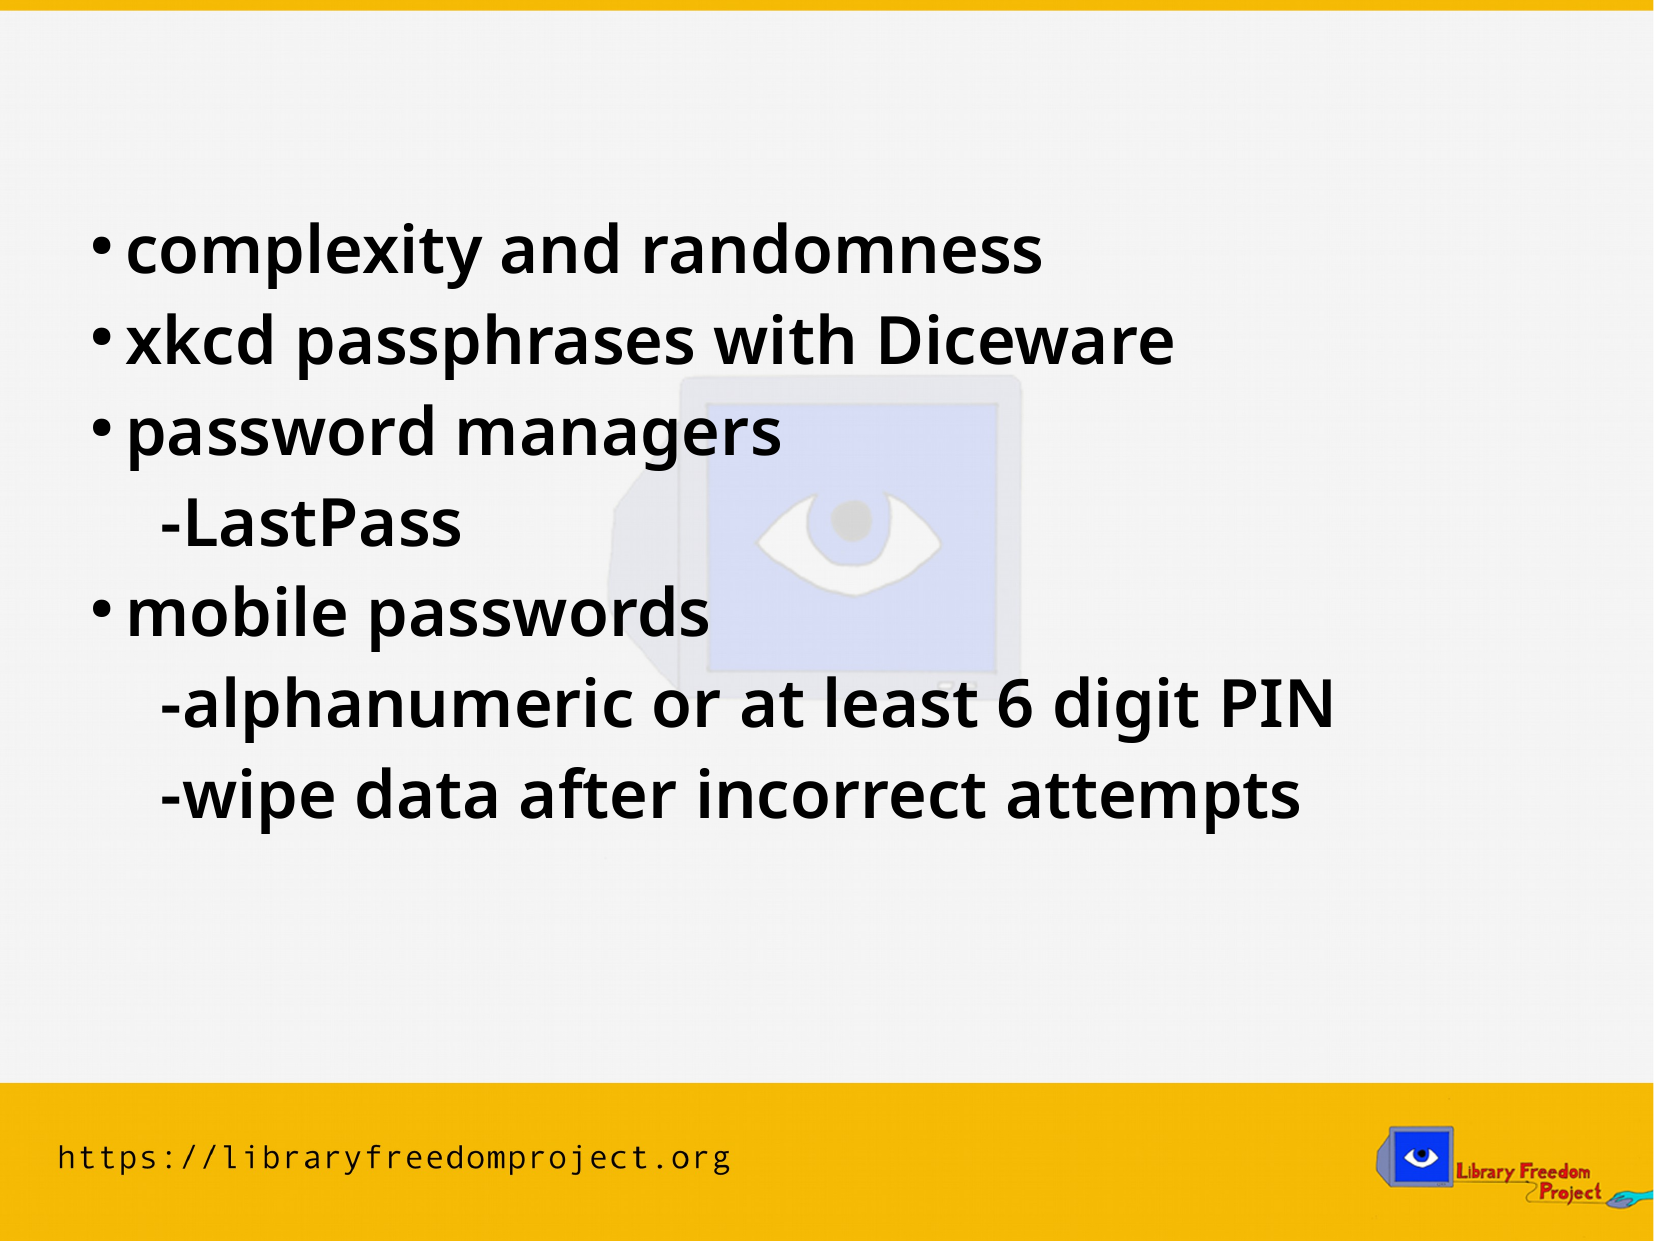

#
complexity and randomness
xkcd passphrases with Diceware
password managers
-LastPass
mobile passwords
-alphanumeric or at least 6 digit PIN
-wipe data after incorrect attempts